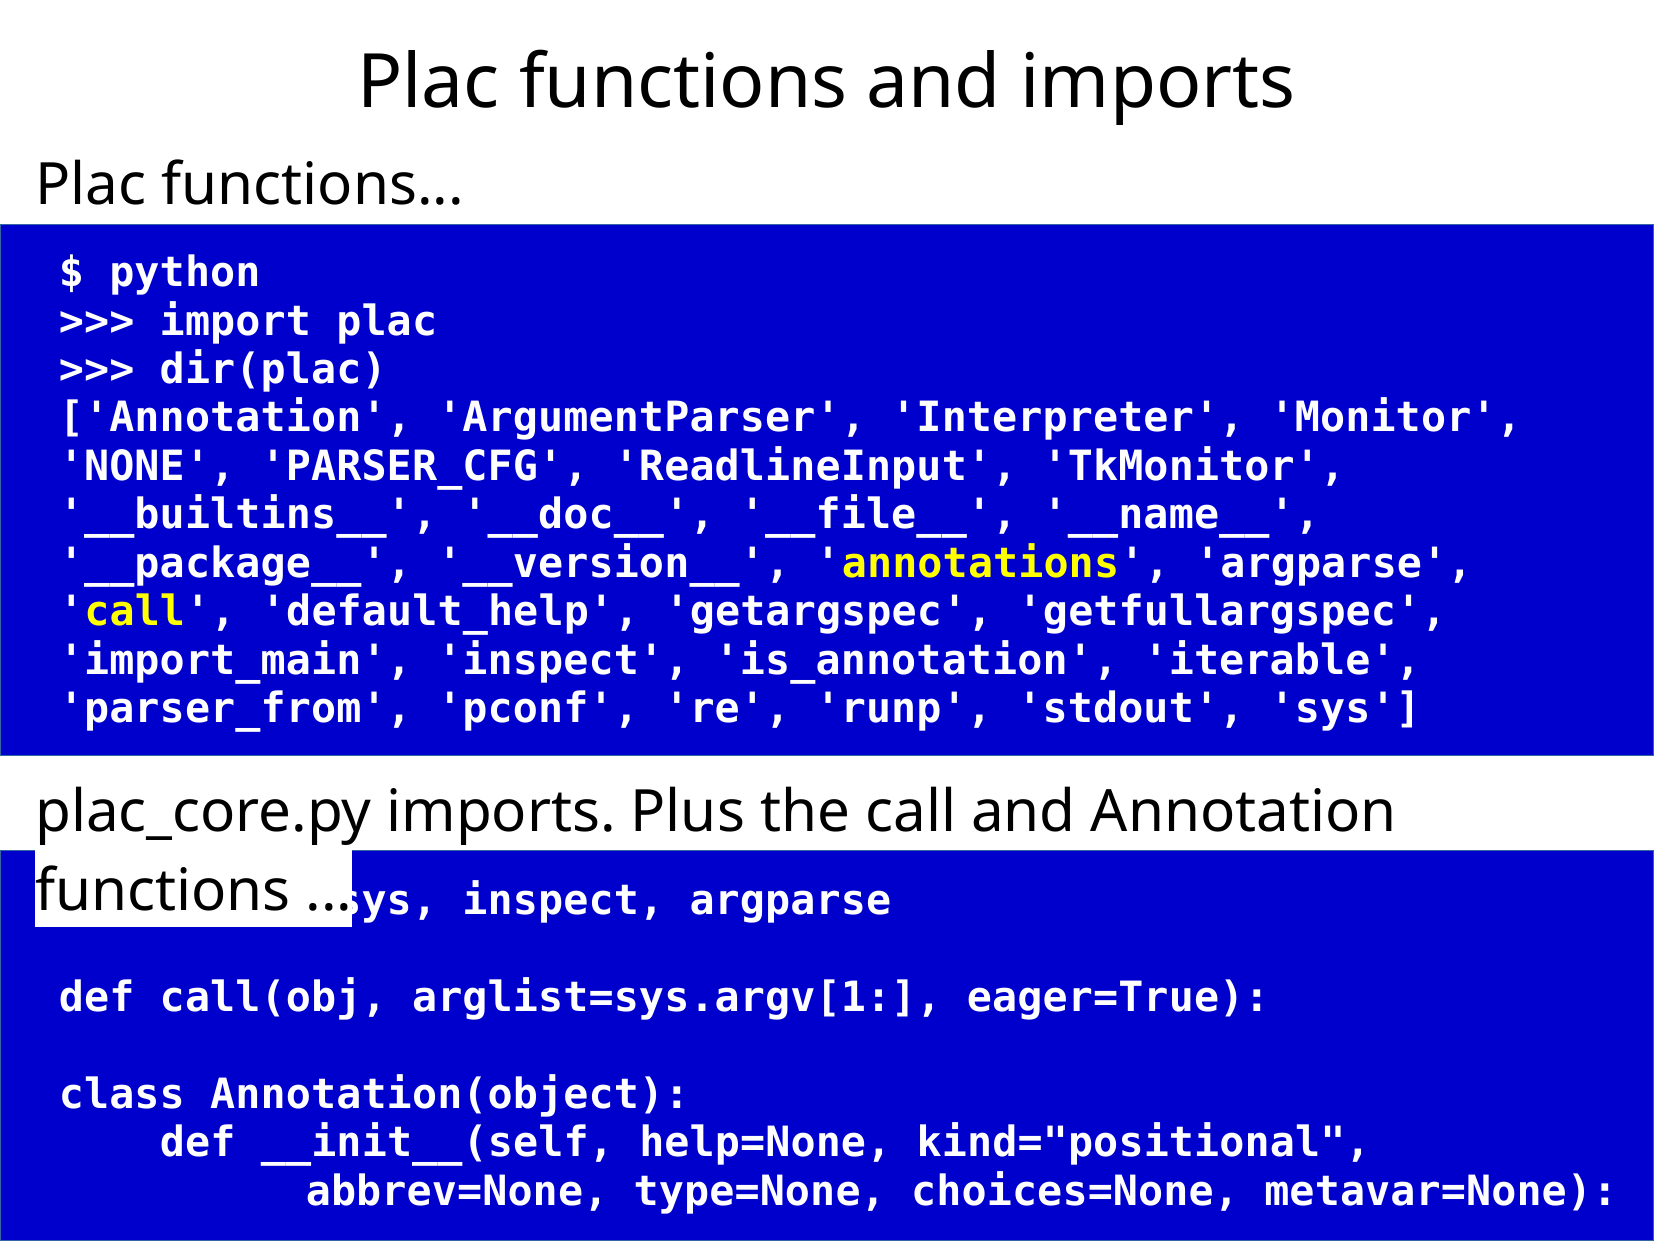

# Plac functions and imports
Plac functions...
$ python
>>> import plac
>>> dir(plac)
['Annotation', 'ArgumentParser', 'Interpreter', 'Monitor', 'NONE', 'PARSER_CFG', 'ReadlineInput', 'TkMonitor', '__builtins__', '__doc__', '__file__', '__name__', '__package__', '__version__', 'annotations', 'argparse', 'call', 'default_help', 'getargspec', 'getfullargspec', 'import_main', 'inspect', 'is_annotation', 'iterable', 'parser_from', 'pconf', 're', 'runp', 'stdout', 'sys']
plac_core.py imports. Plus the call and Annotation functions ...
import re, sys, inspect, argparse
def call(obj, arglist=sys.argv[1:], eager=True):
class Annotation(object):
 def __init__(self, help=None, kind="positional",
			 abbrev=None, type=None, choices=None, metavar=None):